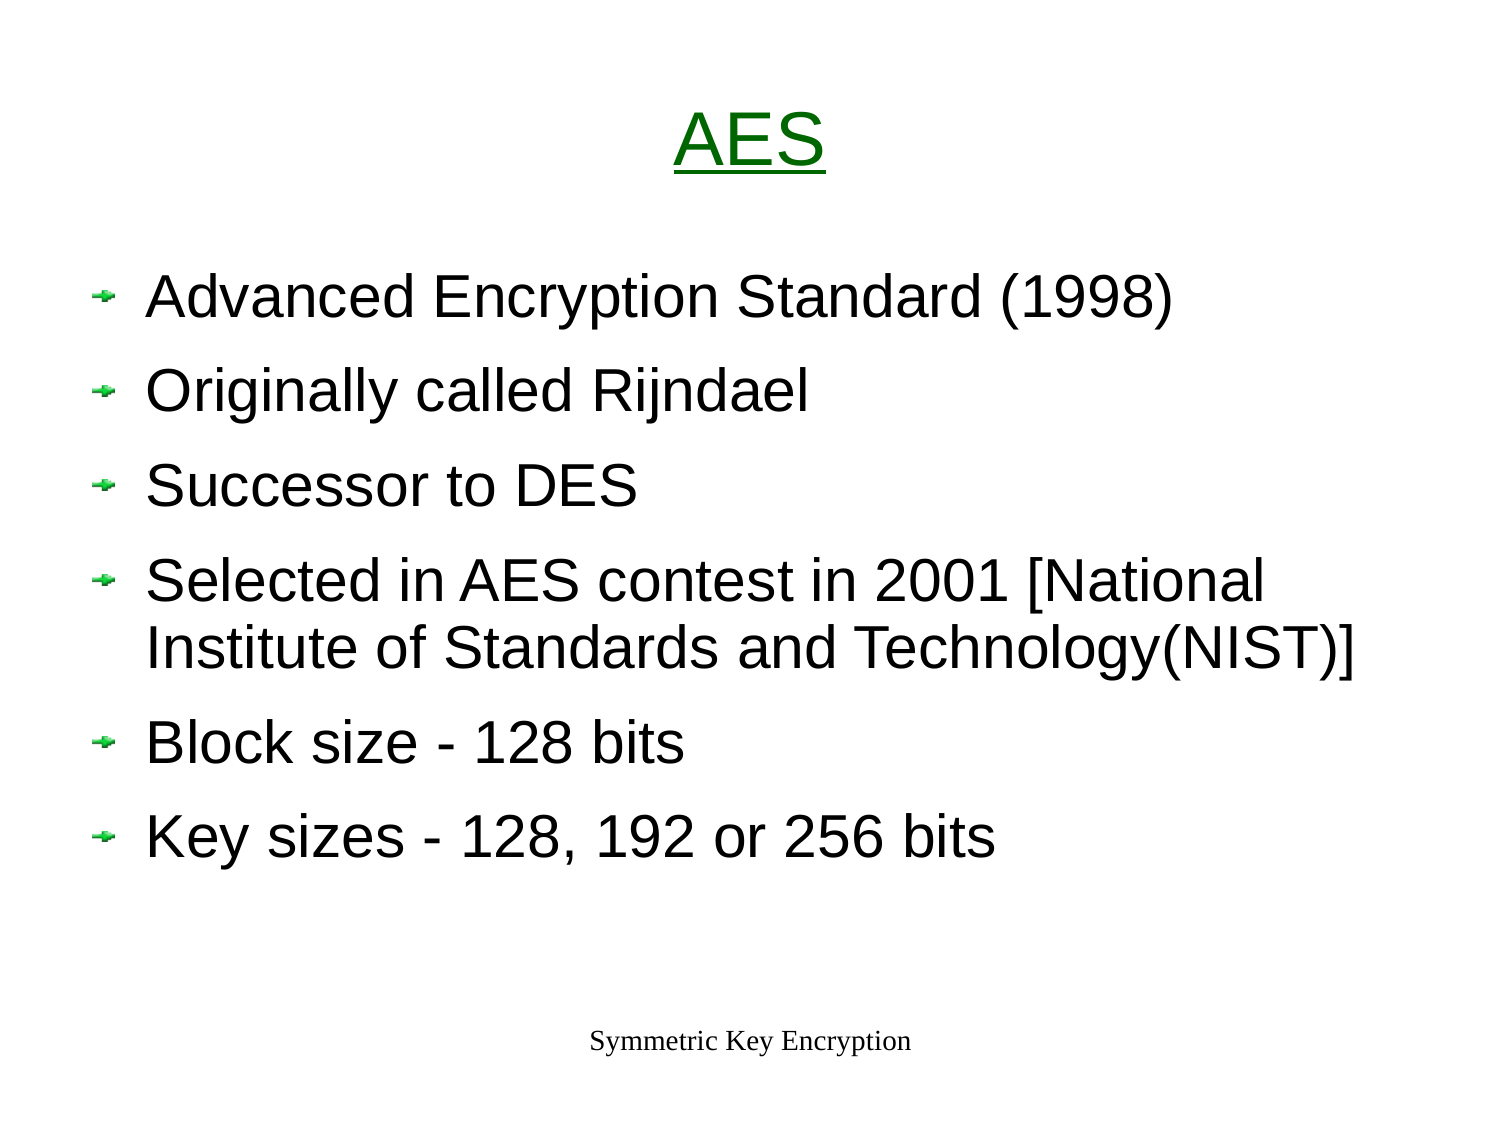

# AES
Advanced Encryption Standard (1998)
Originally called Rijndael
Successor to DES
Selected in AES contest in 2001 [National Institute of Standards and Technology(NIST)]
Block size - 128 bits
Key sizes - 128, 192 or 256 bits
Symmetric Key Encryption